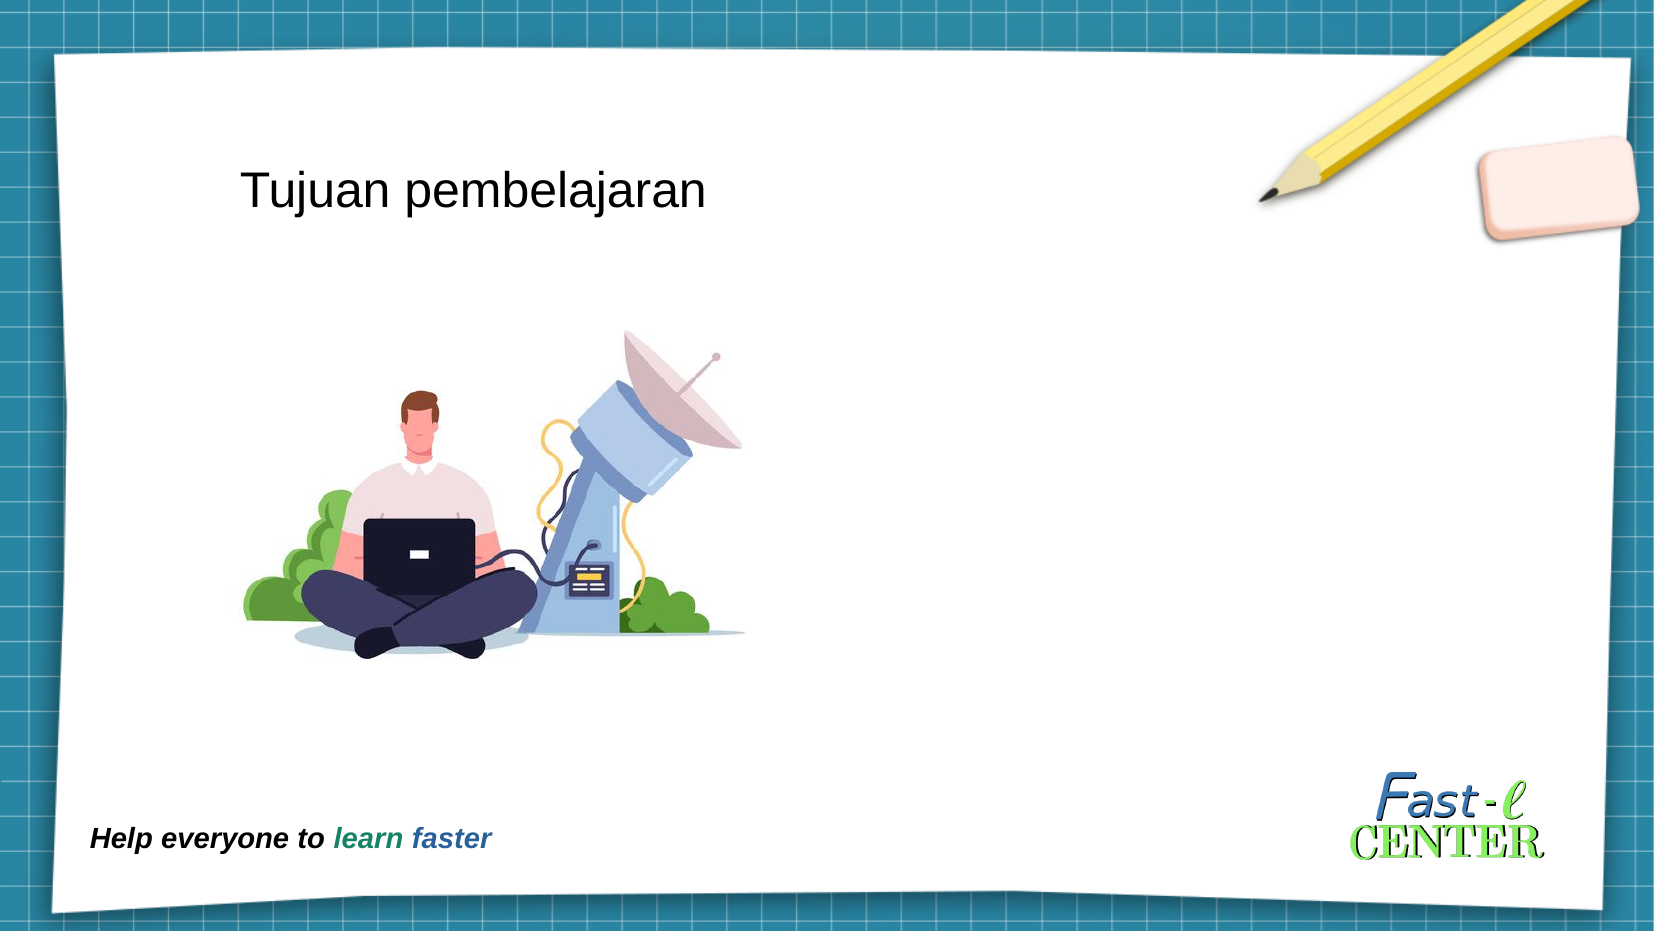

Tujuan pembelajaran
Help everyone to learn faster